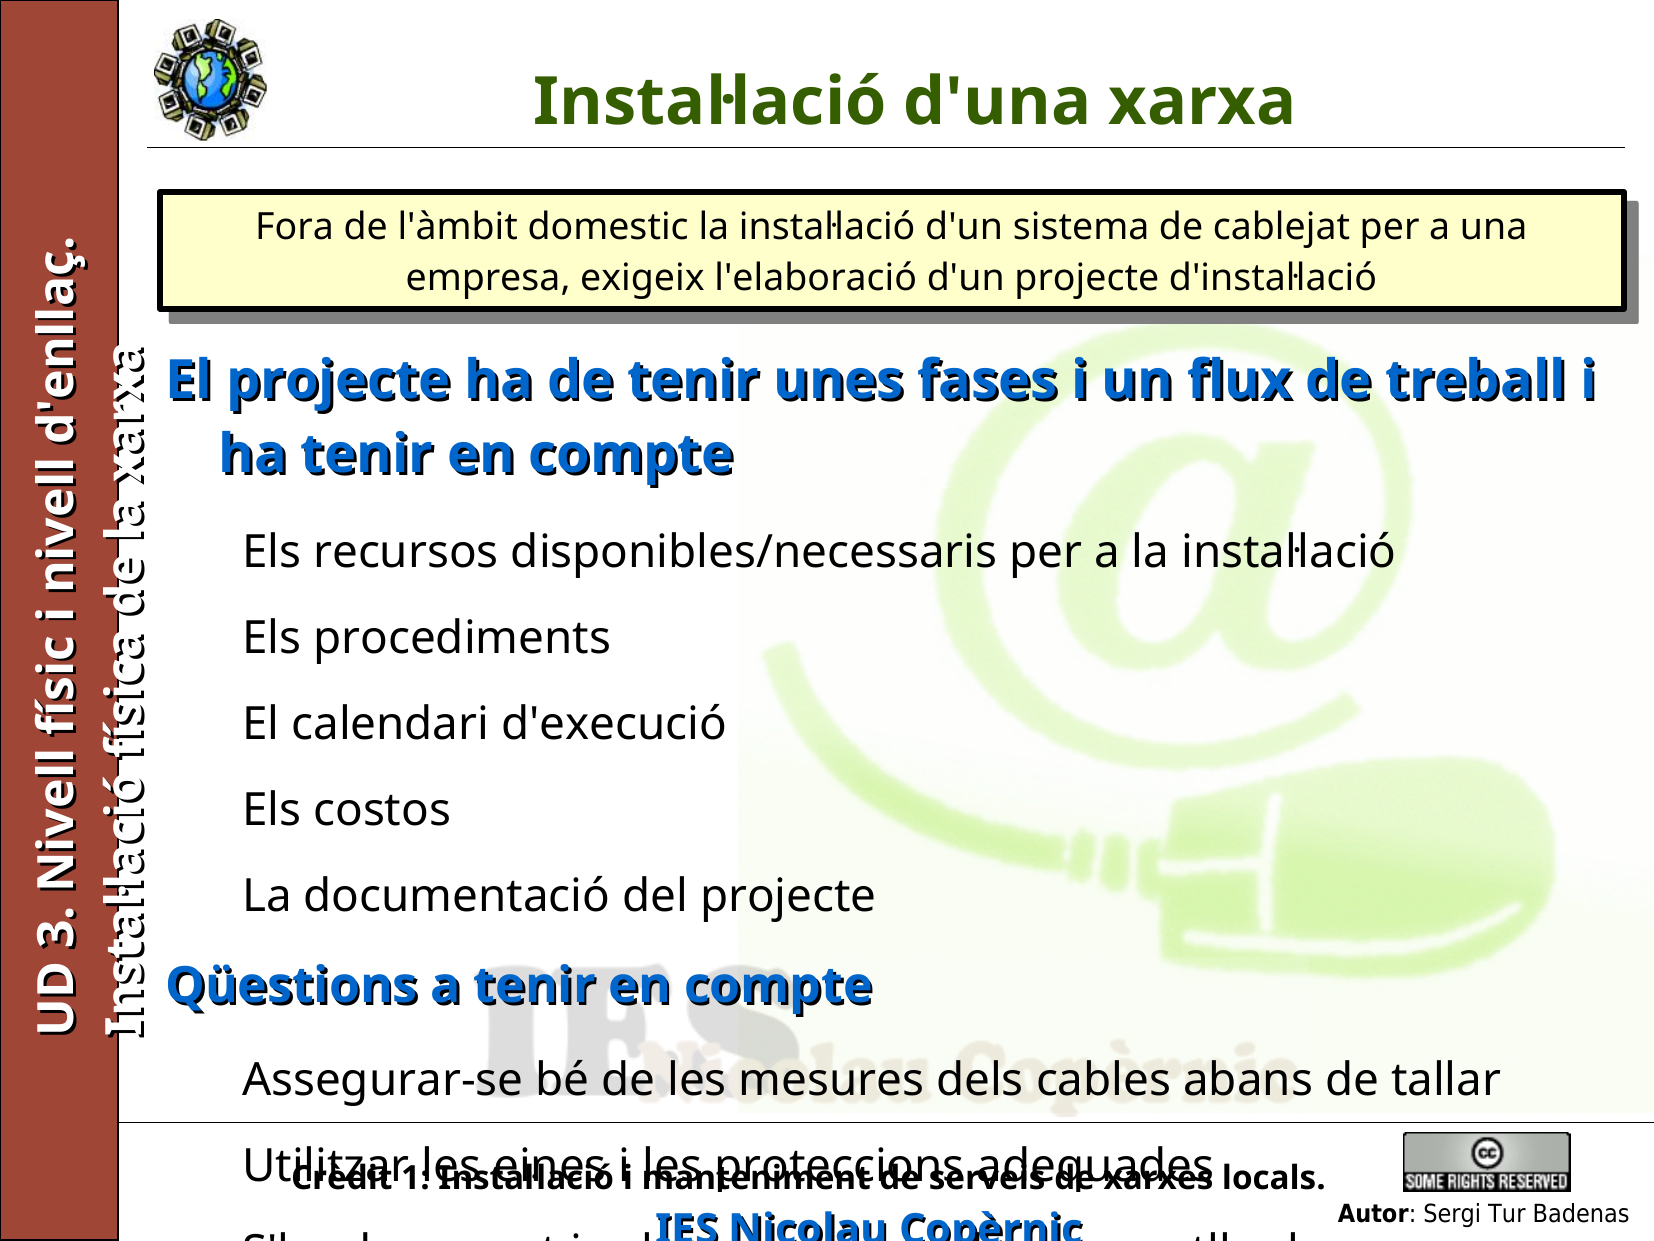

# Instal·lació d'una xarxa
Fora de l'àmbit domestic la instal·lació d'un sistema de cablejat per a una empresa, exigeix l'elaboració d'un projecte d'instal·lació
El projecte ha de tenir unes fases i un flux de treball i ha tenir en compte
Els recursos disponibles/necessaris per a la instal·lació
Els procediments
El calendari d'execució
Els costos
La documentació del projecte
Qüestions a tenir en compte
Assegurar-se bé de les mesures dels cables abans de tallar
Utilitzar les eines i les proteccions adequades
S'ha de ser net i cal assegurar-se de no espatllar les infraestructures existents